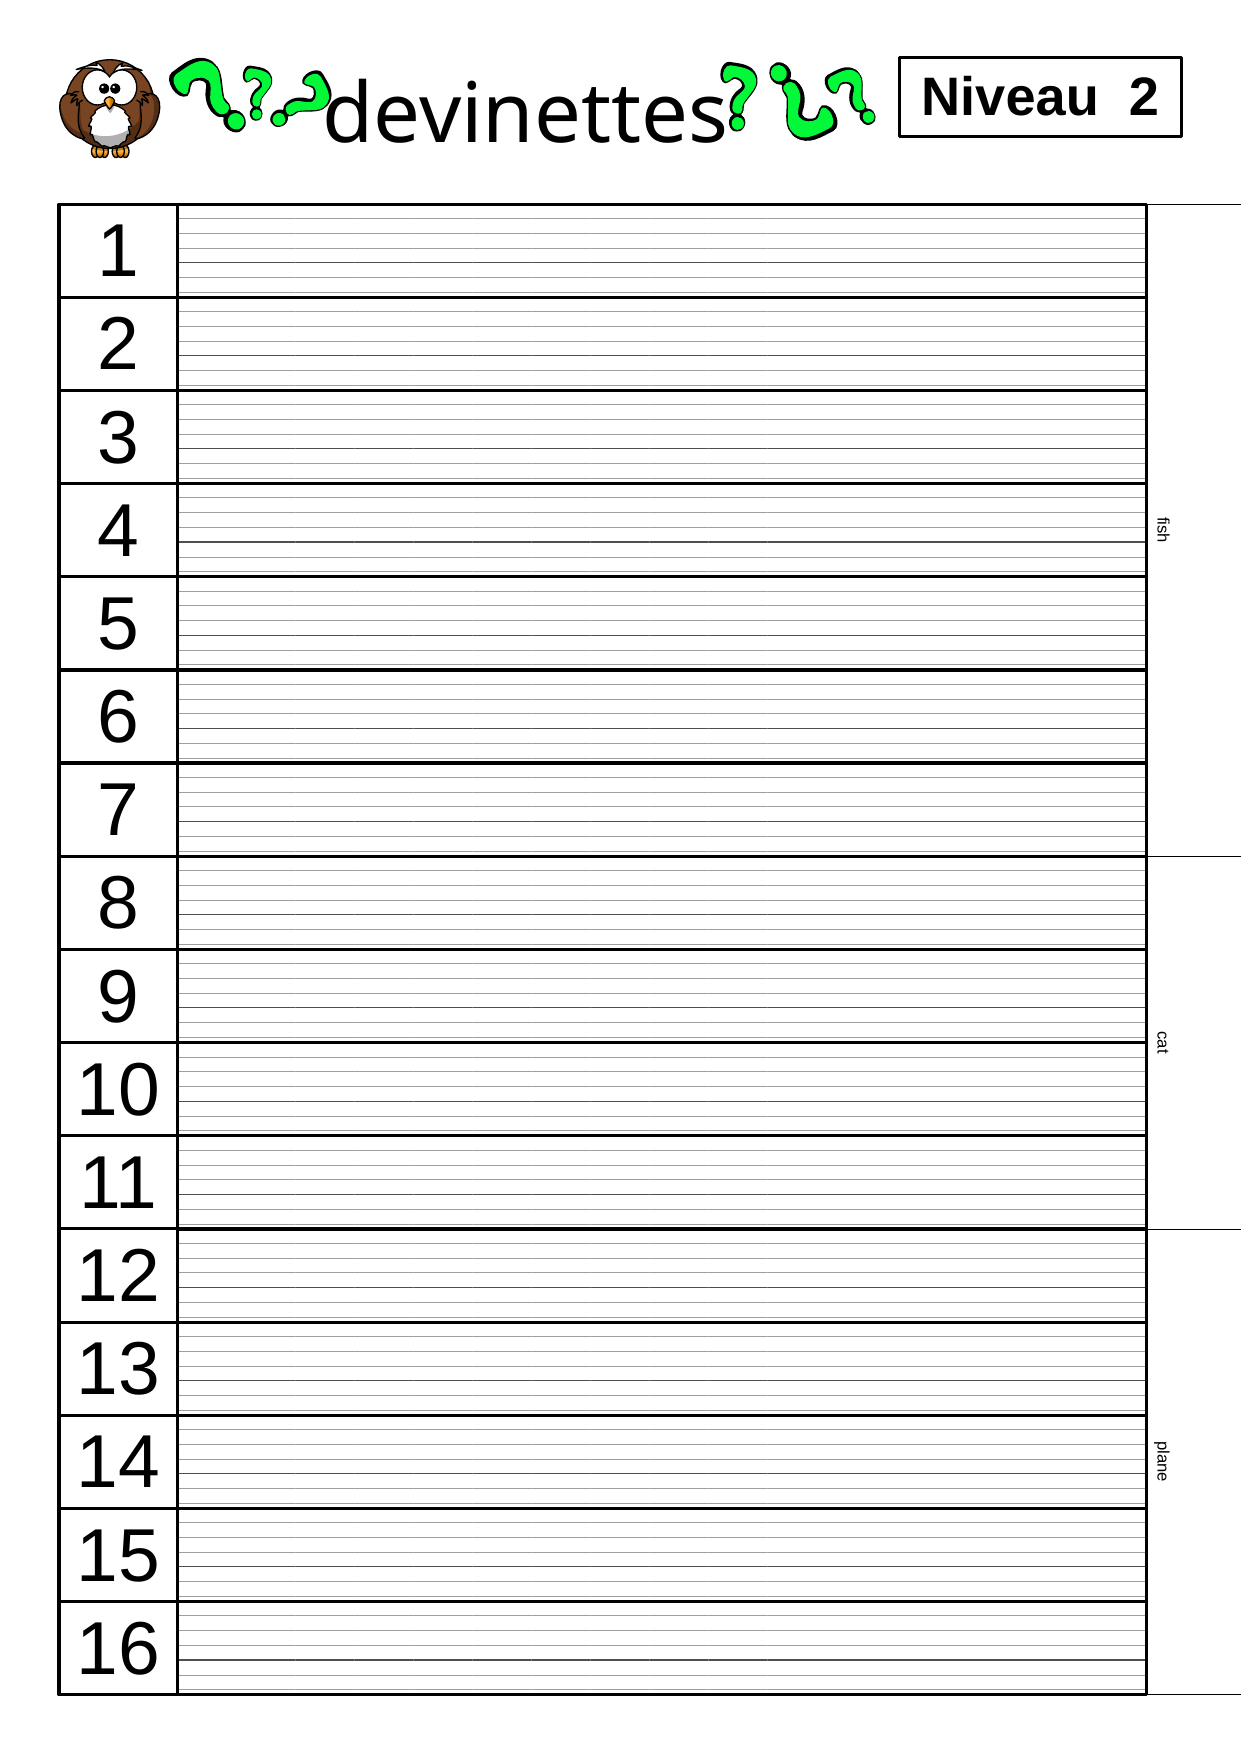

devinettes
Niveau 2
1
2
3
fish
4
5
6
7
8
9
cat
10
11
12
13
plane
14
15
16